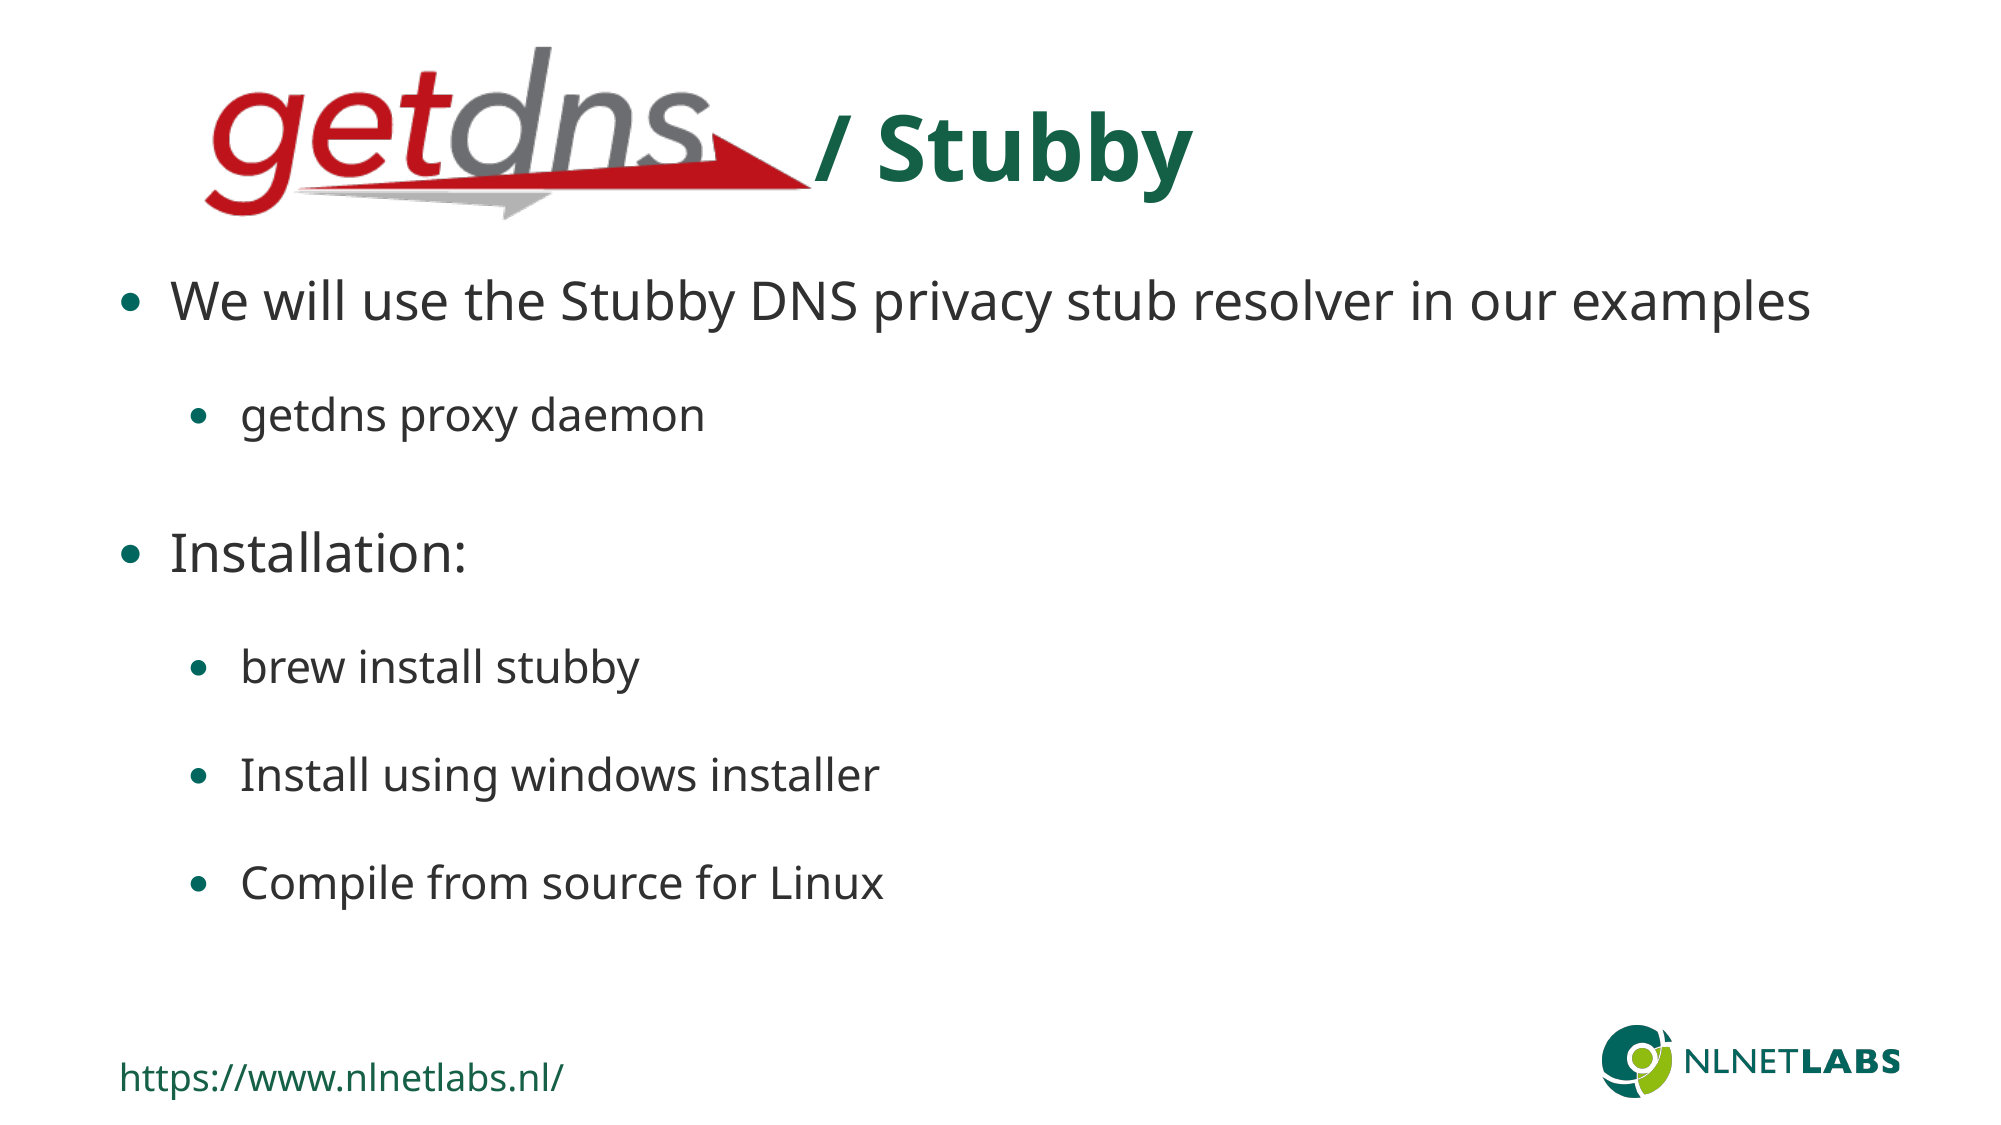

# / Stubby
We will use the Stubby DNS privacy stub resolver in our examples
getdns proxy daemon
Installation:
brew install stubby
Install using windows installer
Compile from source for Linux